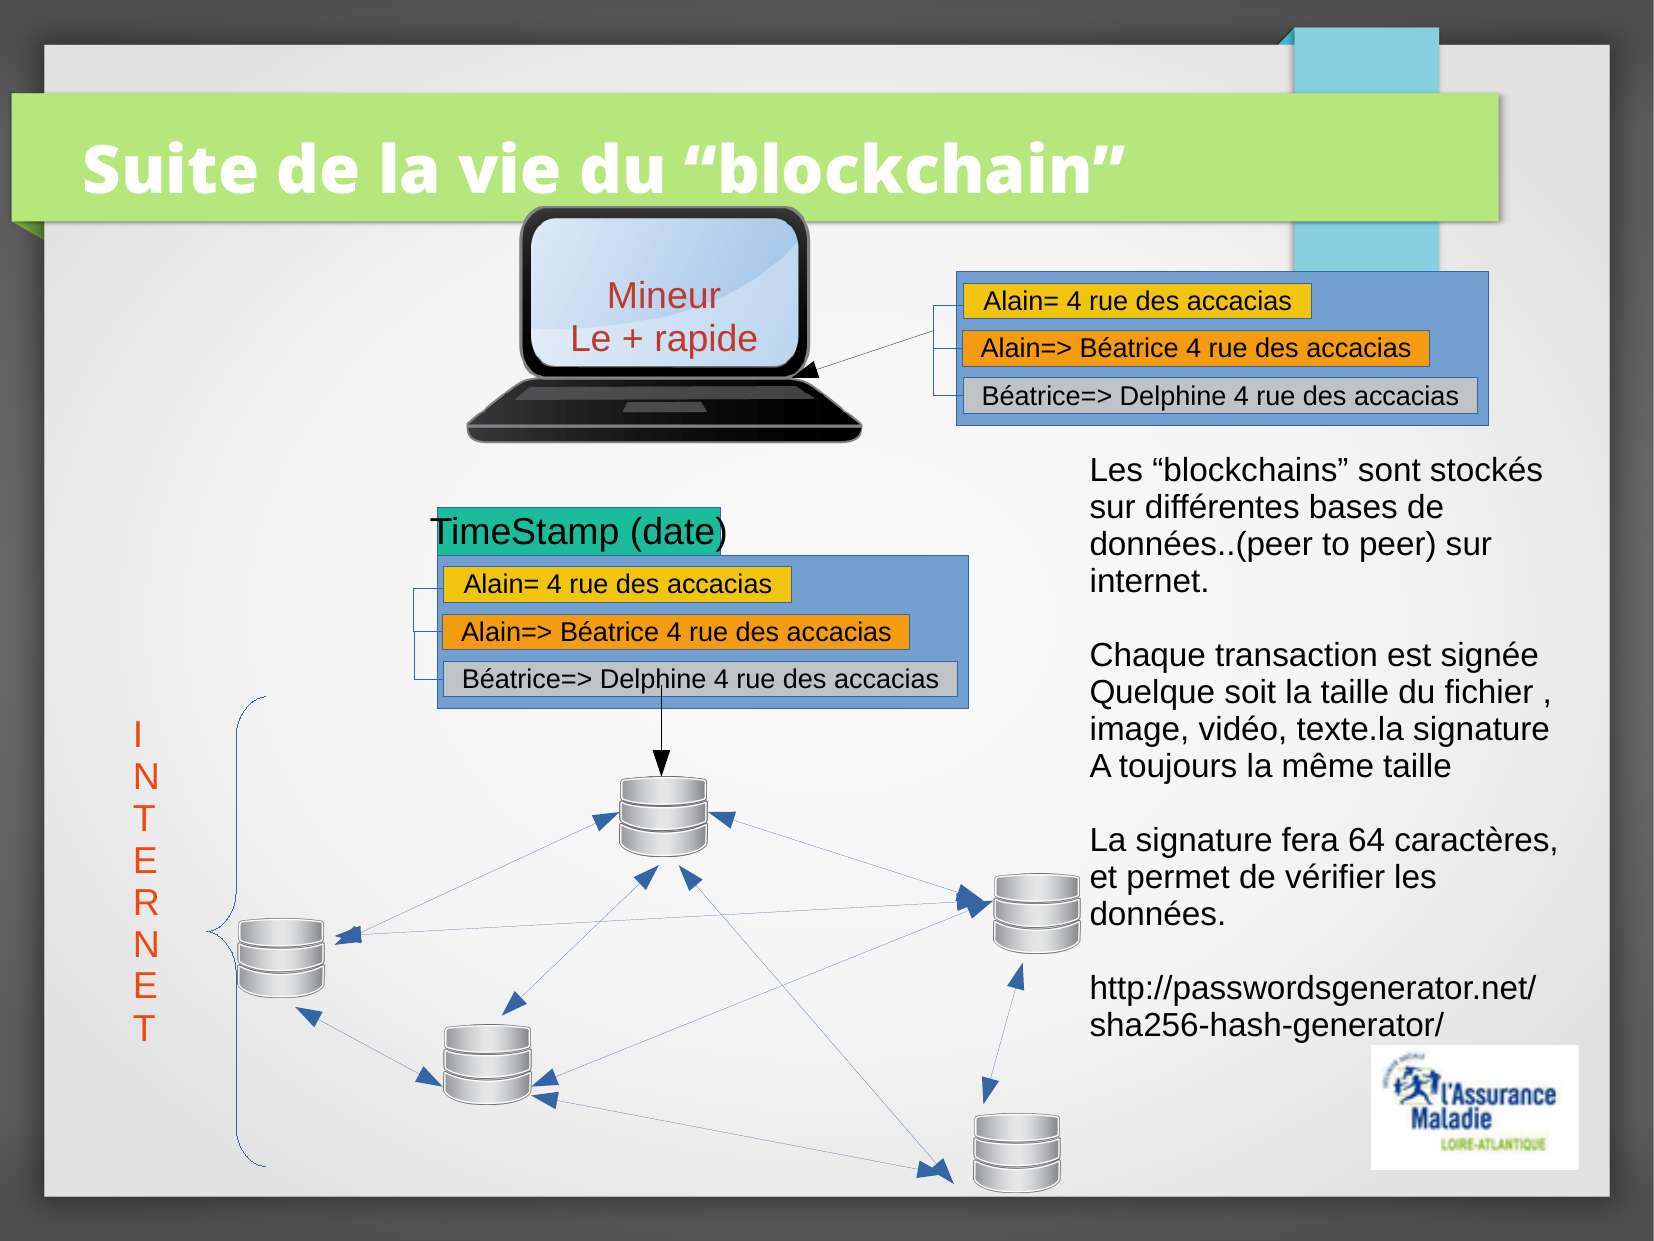

# Suite de la vie du “blockchain”
Mineur
Le + rapide
Alain= 4 rue des accacias
Alain=> Béatrice 4 rue des accacias
Béatrice=> Delphine 4 rue des accacias
Les “blockchains” sont stockés sur différentes bases de données..(peer to peer) sur internet.
Chaque transaction est signée Quelque soit la taille du fichier , image, vidéo, texte.la signature
A toujours la même taille
La signature fera 64 caractères, et permet de vérifier les données.
http://passwordsgenerator.net/sha256-hash-generator/
TimeStamp (date)
Alain= 4 rue des accacias
Alain=> Béatrice 4 rue des accacias
Béatrice=> Delphine 4 rue des accacias
INTERNET